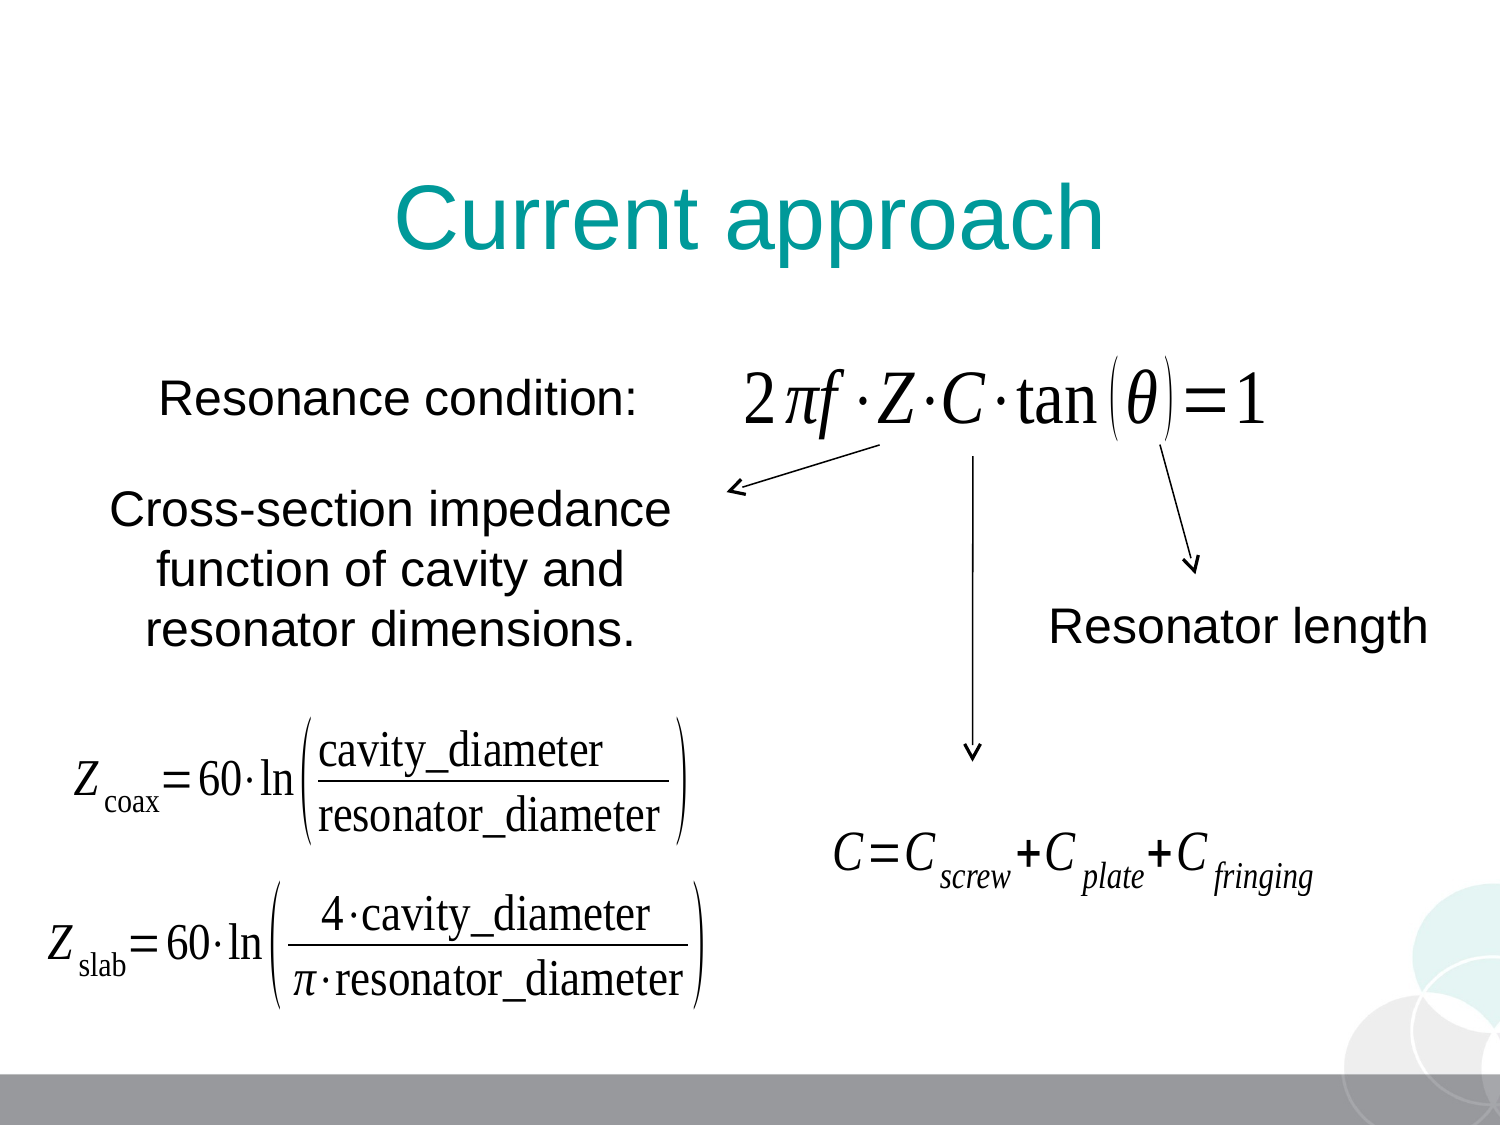

# Current approach
Resonance condition:
Cross-section impedance
function of cavity and
resonator dimensions.
Resonator length